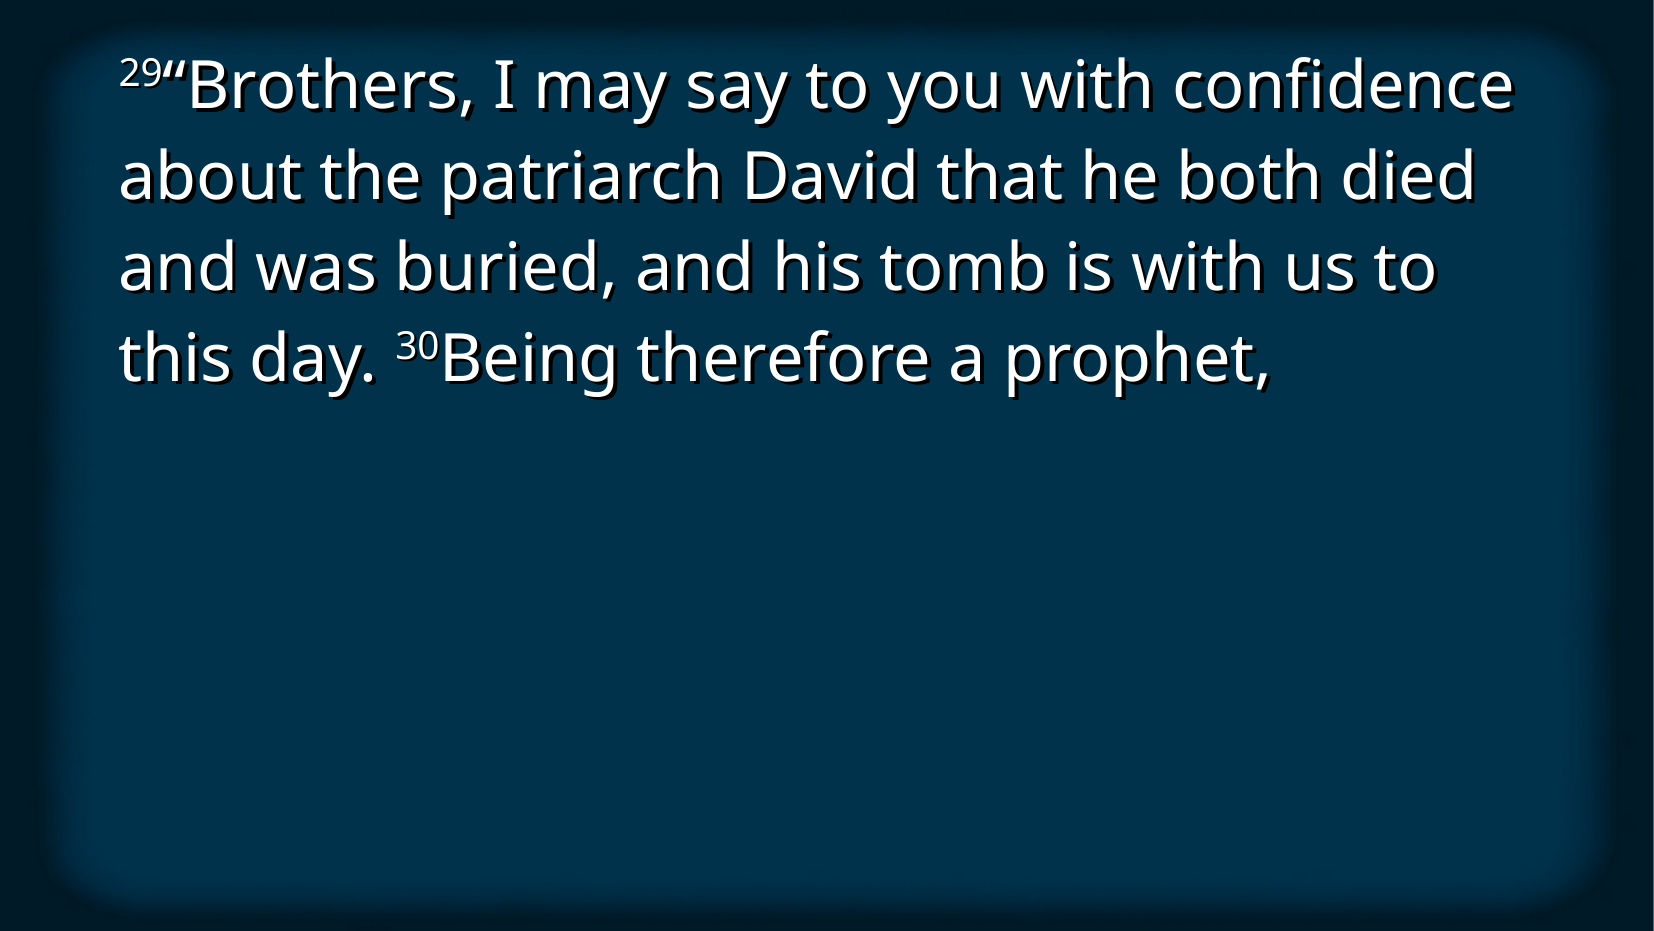

29“Brothers, I may say to you with confidence about the patriarch David that he both died and was buried, and his tomb is with us to this day. 30Being therefore a prophet,